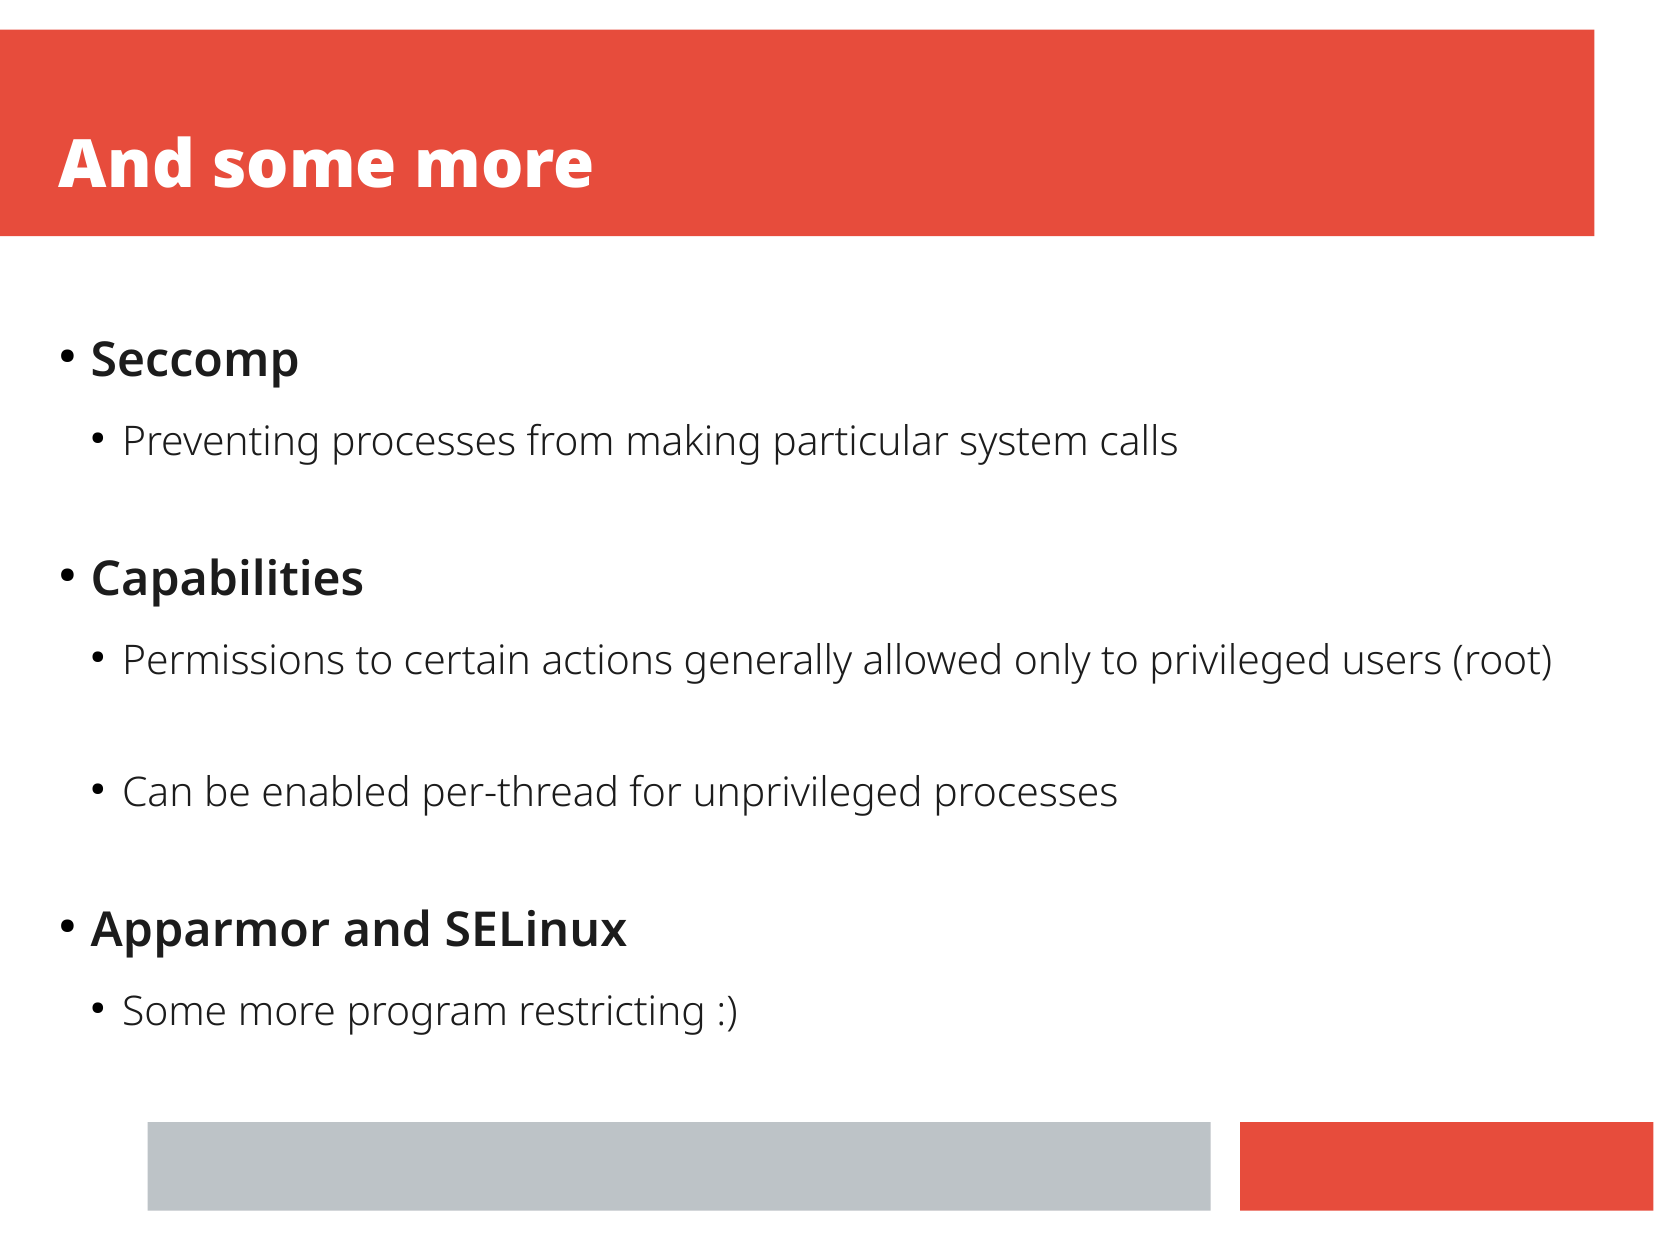

# And some more
Seccomp
Preventing processes from making particular system calls
Capabilities
Permissions to certain actions generally allowed only to privileged users (root)
Can be enabled per-thread for unprivileged processes
Apparmor and SELinux
Some more program restricting :)